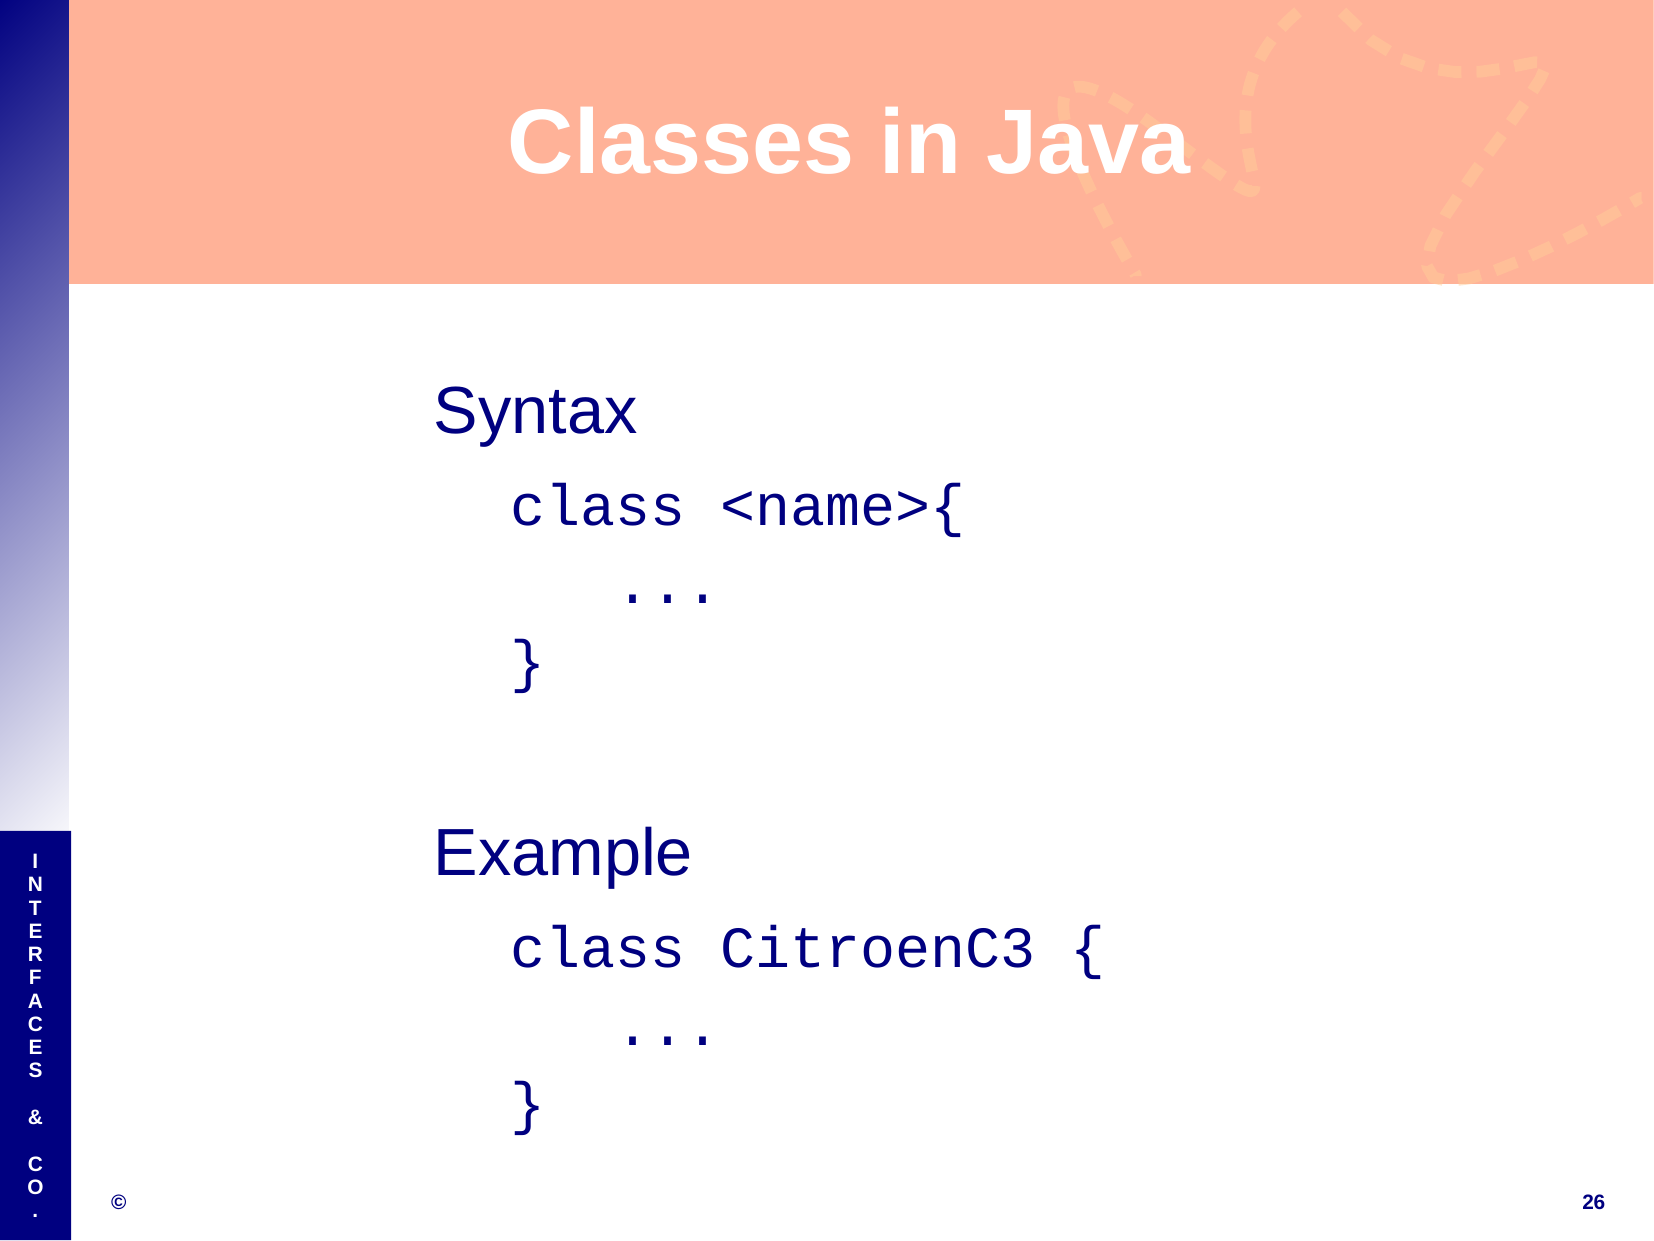

# Classes in Java
Syntax
class <name>{
 ...
}
Example
class CitroenC3 {
 ...
}
I
N
T
E
R
F
A
C
E
S
&
C
O
.